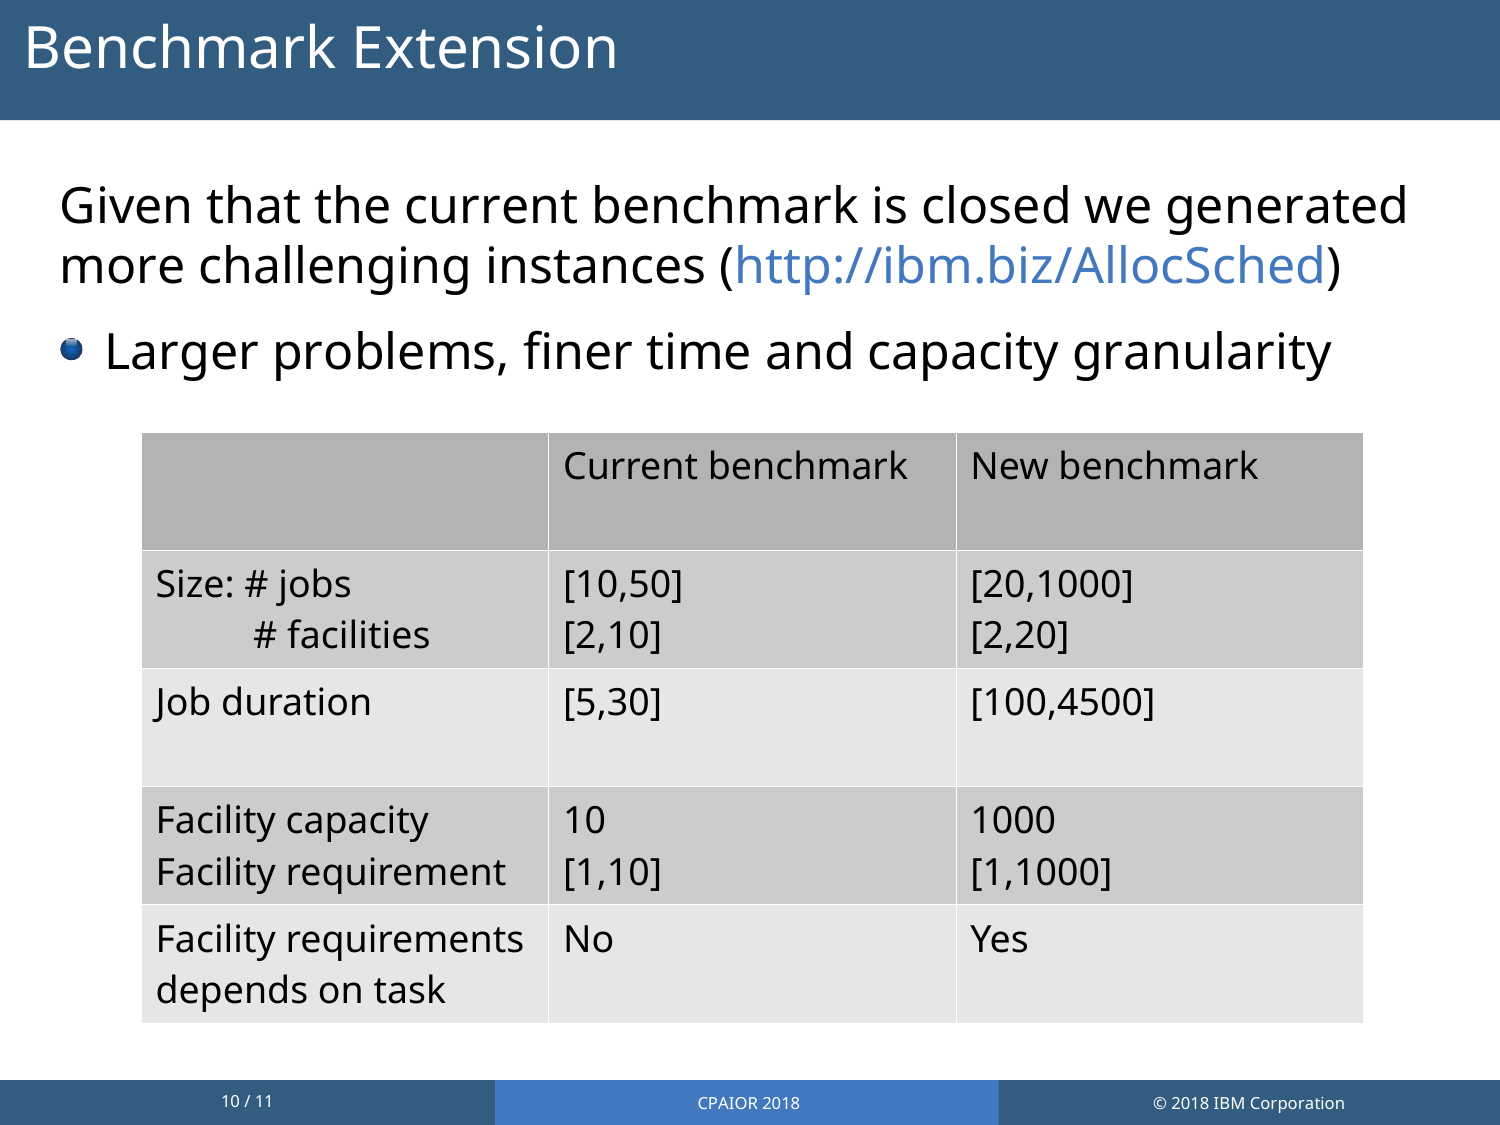

# Benchmark Extension
Given that the current benchmark is closed we generated more challenging instances (http://ibm.biz/AllocSched)
Larger problems, finer time and capacity granularity
| | Current benchmark | New benchmark |
| --- | --- | --- |
| Size: # jobs # facilities | [10,50] [2,10] | [20,1000] [2,20] |
| Job duration | [5,30] | [100,4500] |
| Facility capacity Facility requirement | 10 [1,10] | 1000 [1,1000] |
| Facility requirements depends on task | No | Yes |